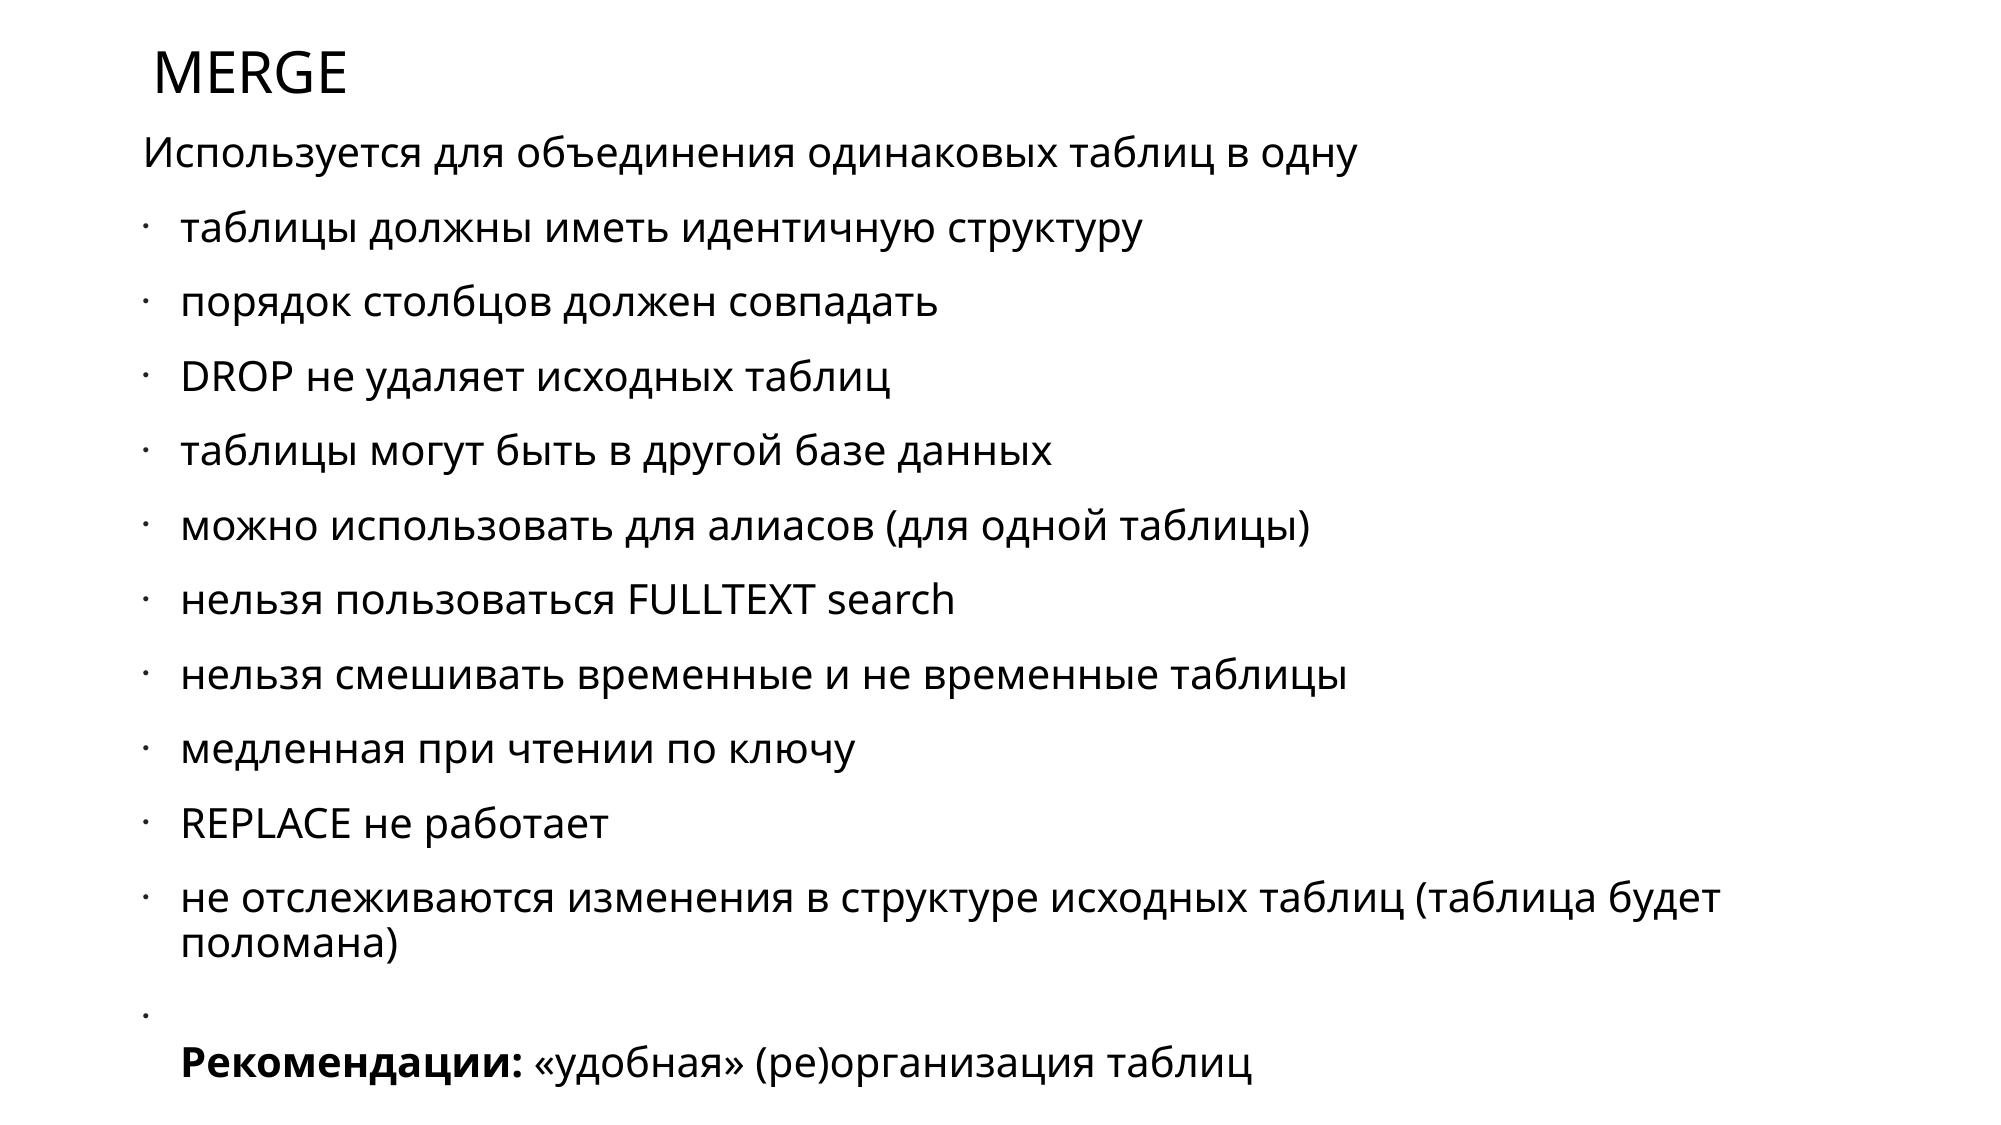

# MERGE
Используется для объединения одинаковых таблиц в одну
таблицы должны иметь идентичную структуру
порядок столбцов должен совпадать
DROP не удаляет исходных таблиц
таблицы могут быть в другой базе данных
можно использовать для алиасов (для одной таблицы)
нельзя пользоваться FULLTEXT search
нельзя смешивать временные и не временные таблицы
медленная при чтении по ключу
REPLACE не работает
не отслеживаются изменения в структуре исходных таблиц (таблица будет поломана)
Рекомендации: «удобная» (ре)организация таблиц